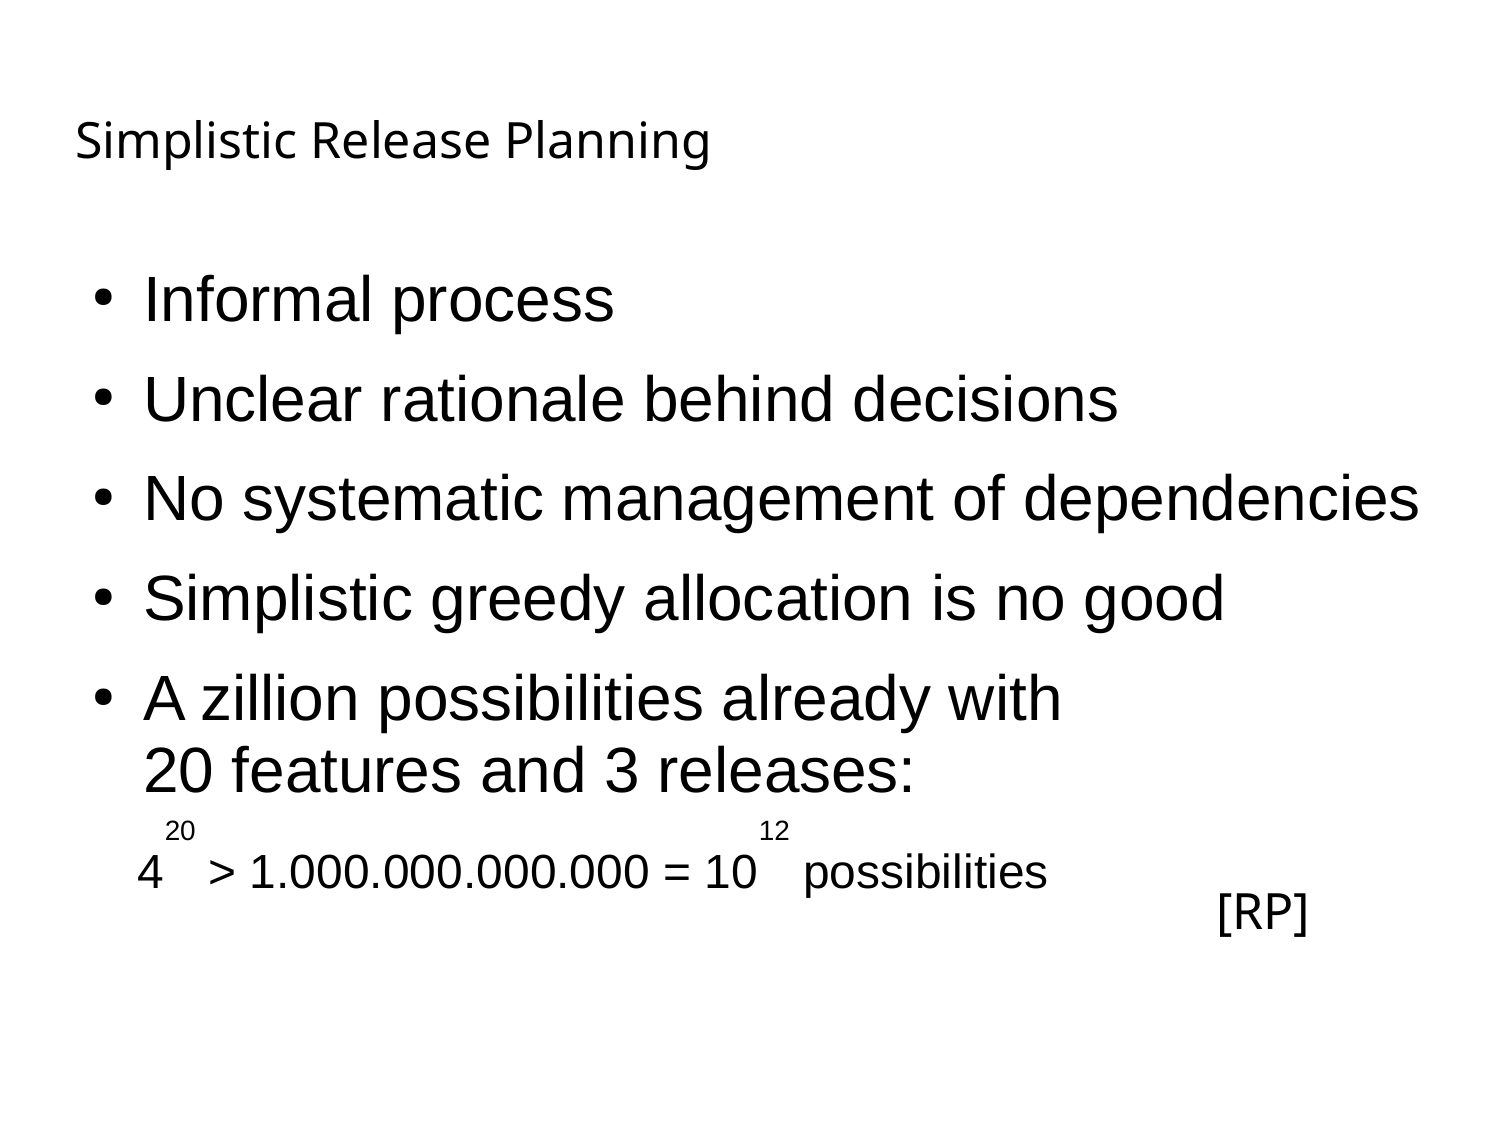

# Simplistic Release Planning
Informal process
Unclear rationale behind decisions
No systematic management of dependencies
Simplistic greedy allocation is no good
A zillion possibilities already with
20 features and 3 releases:
420 > 1.000.000.000.000 = 1012 possibilities
[RP]